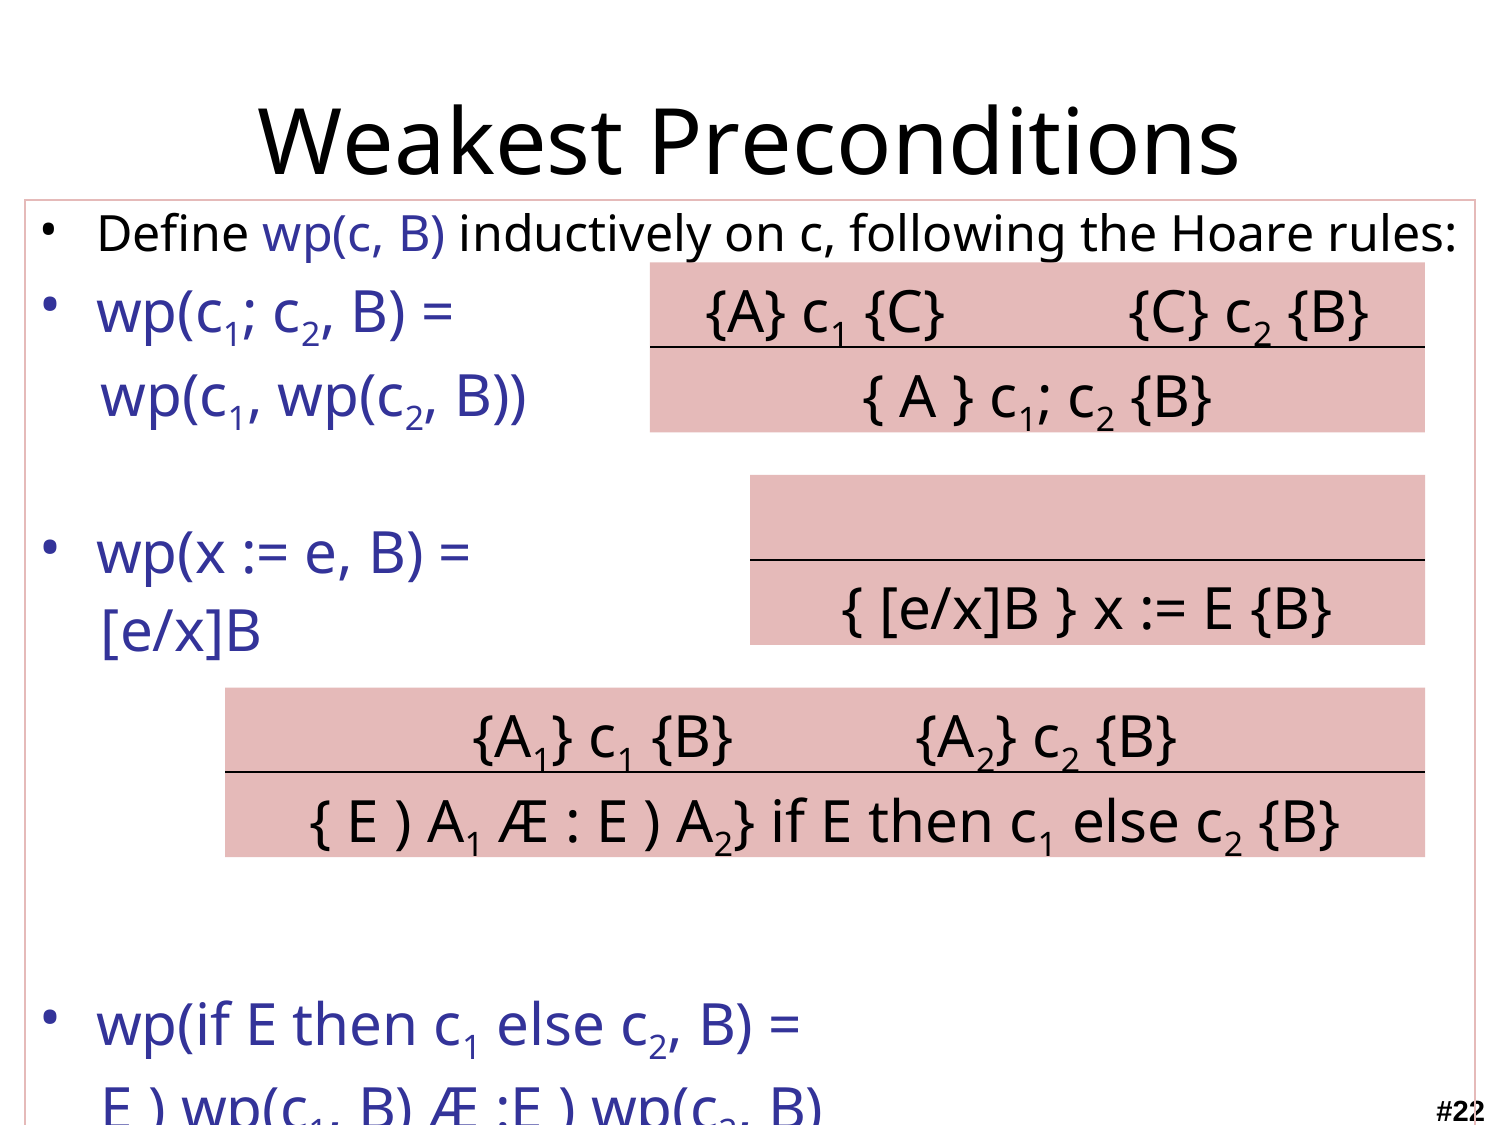

# Weakest Preconditions
Define wp(c, B) inductively on c, following the Hoare rules:
wp(c1; c2, B) =
 wp(c1, wp(c2, B))
wp(x := e, B) =
 [e/x]B
wp(if E then c1 else c2, B) =
 E ) wp(c1, B) Æ :E ) wp(c2, B)
{A} c1 {C} {C} c2 {B}
{ A } c1; c2 {B}
{ [e/x]B } x := E {B}
{A1} c1 {B} {A2} c2 {B}
{ E ) A1 Æ : E ) A2} if E then c1 else c2 {B}
22